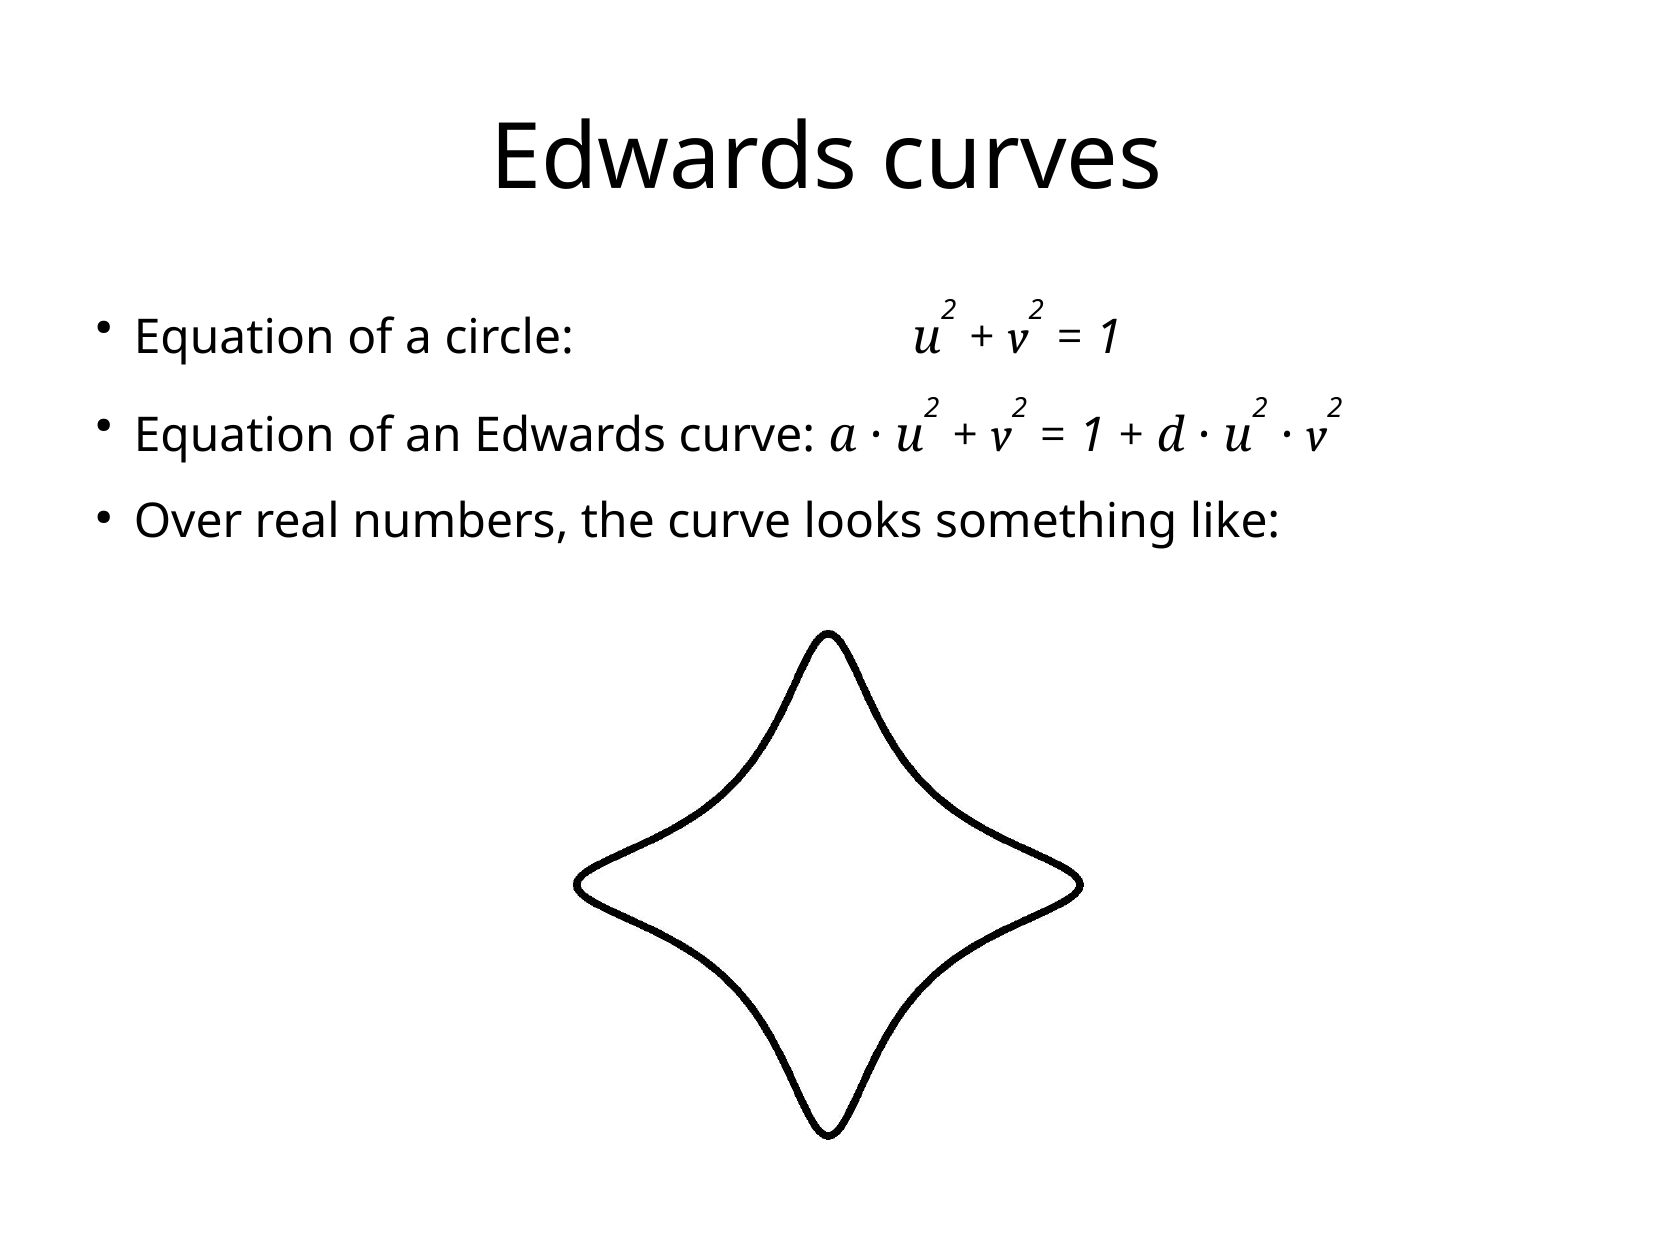

# Edwards curves
Equation of a circle: u2 + v2 = 1
Equation of an Edwards curve: a · u2 + v2 = 1 + d · u2 · v2
Over real numbers, the curve looks something like: